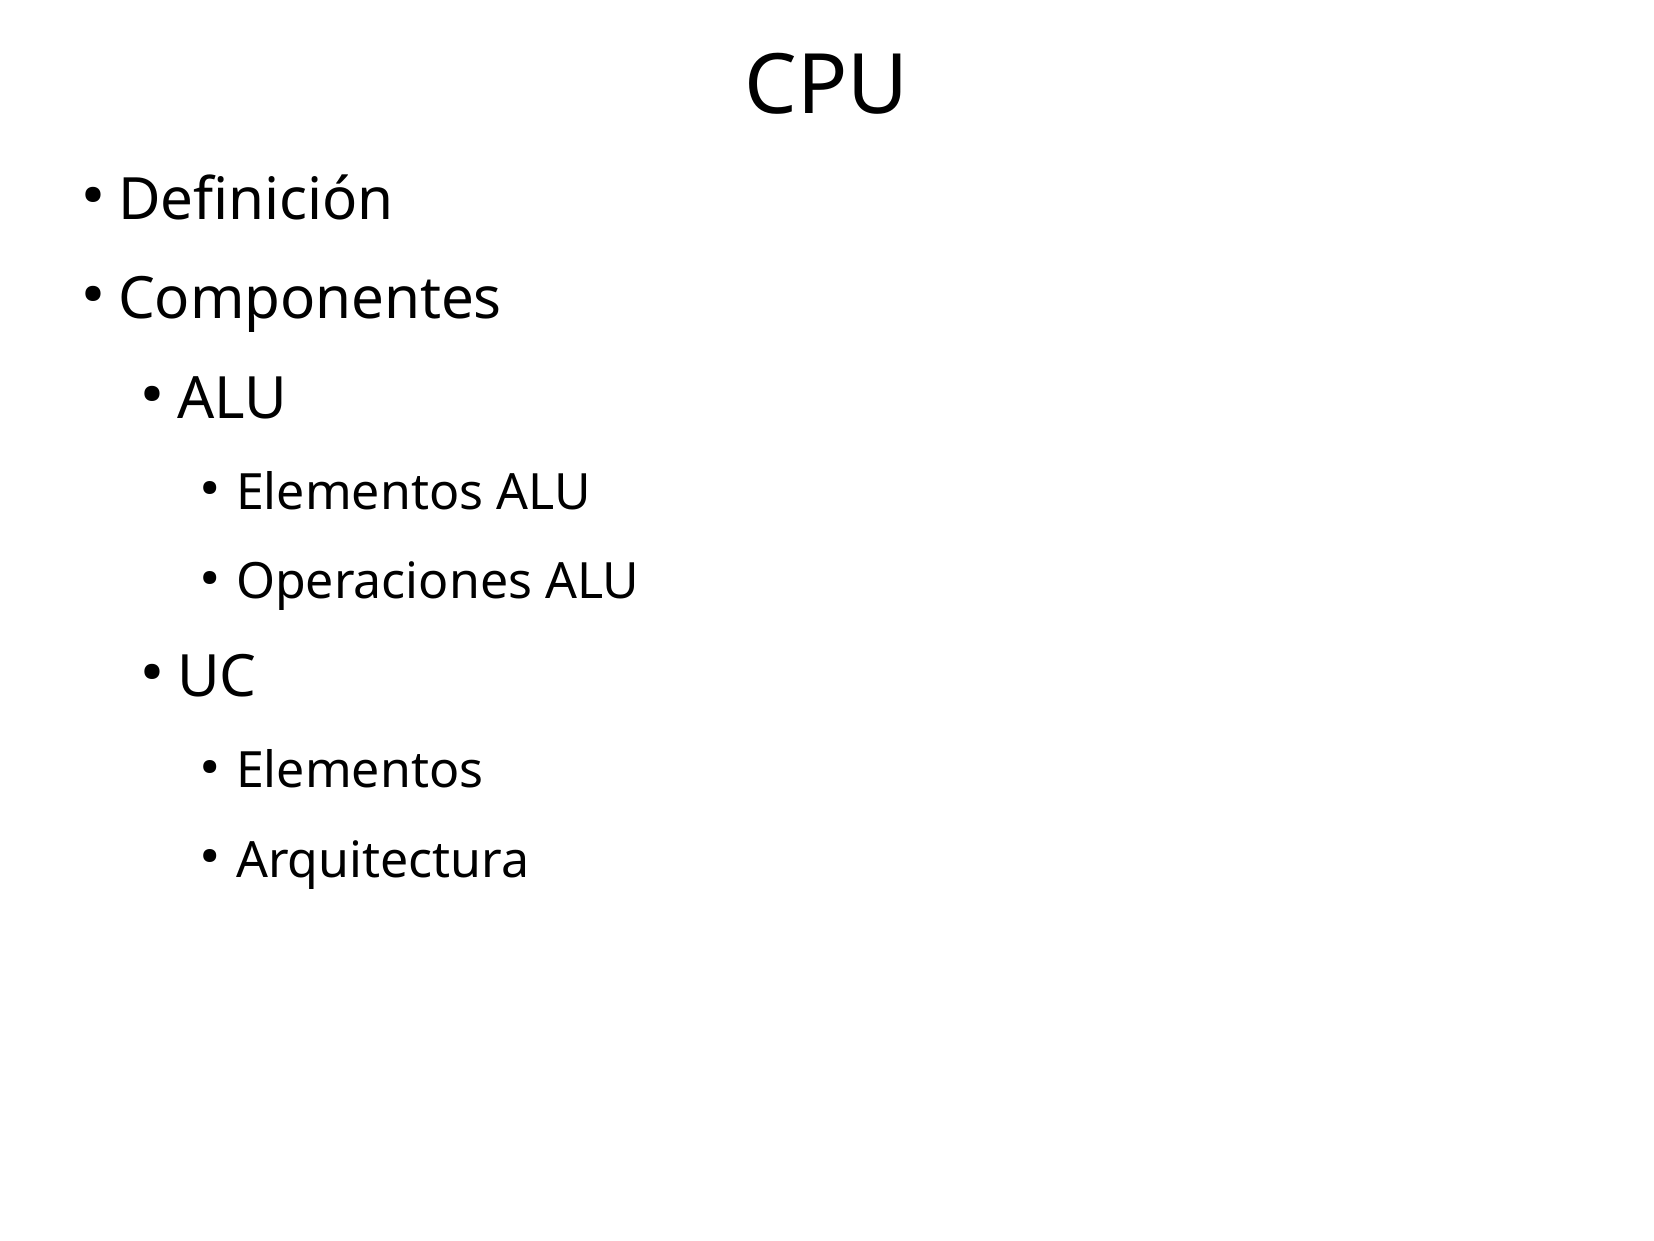

# CPU
Definición
Componentes
ALU
Elementos ALU
Operaciones ALU
UC
Elementos
Arquitectura